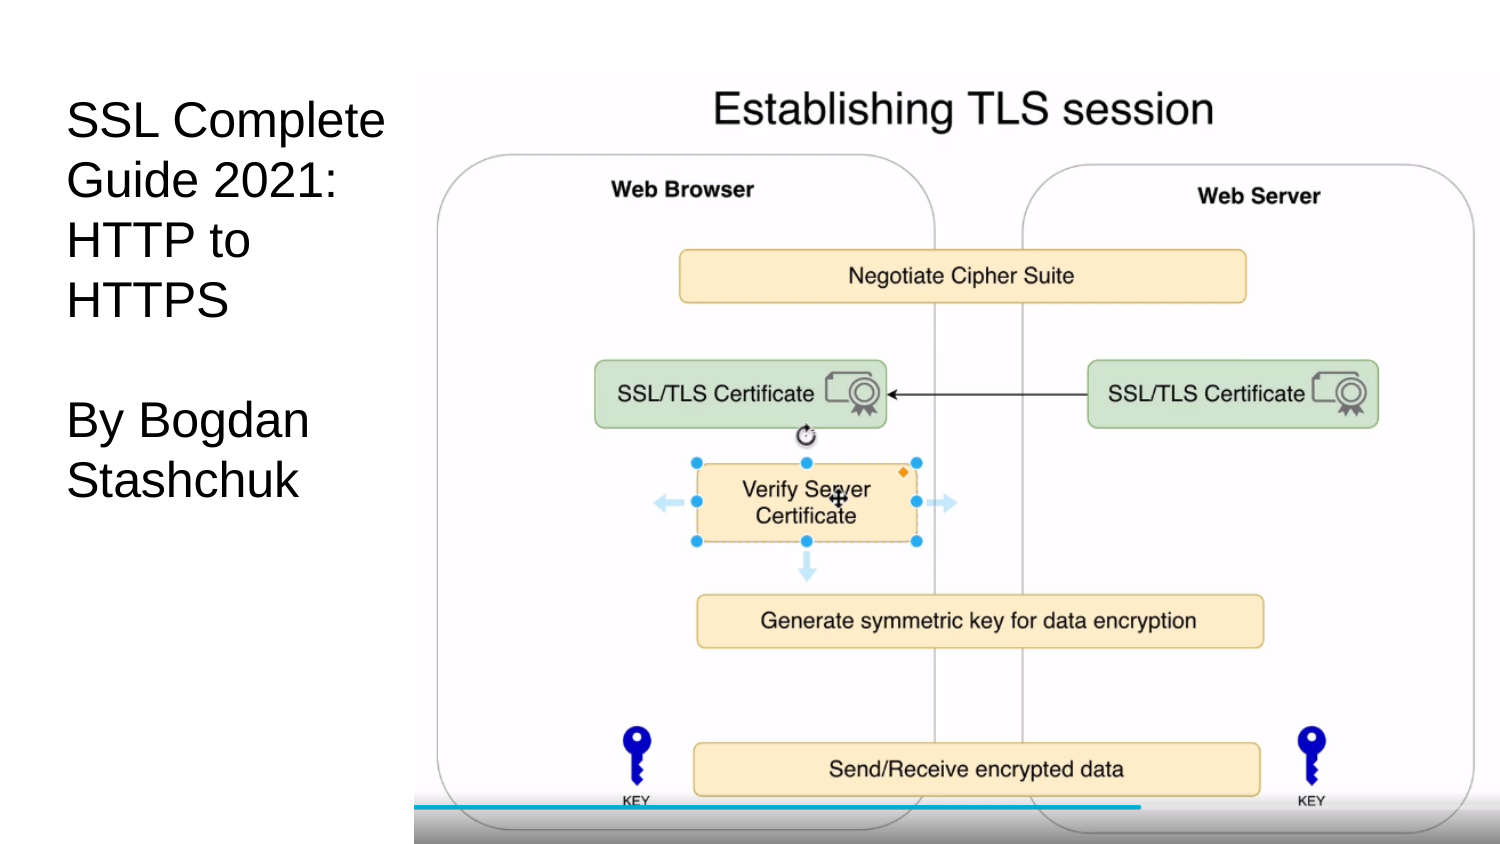

# SSL Complete Guide 2021: HTTP to HTTPS By Bogdan Stashchuk